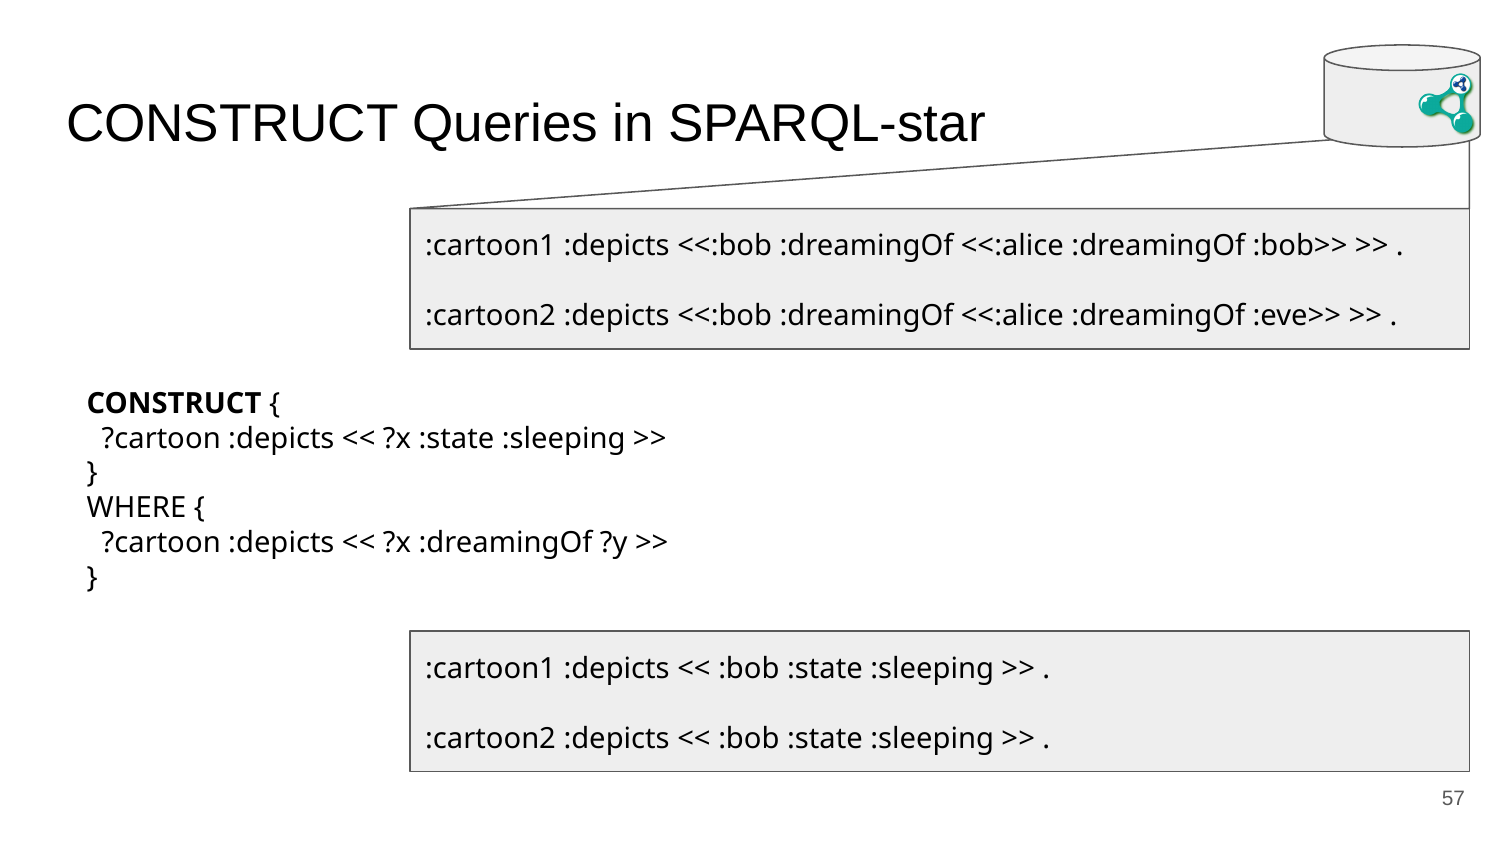

# CONSTRUCT Queries in SPARQL-star
:cartoon1 :depicts <<:bob :dreamingOf <<:alice :dreamingOf :bob>> >> .
:cartoon2 :depicts <<:bob :dreamingOf <<:alice :dreamingOf :eve>> >> .
CONSTRUCT {
 ?cartoon :depicts << ?x :state :sleeping >>
}
WHERE {
 ?cartoon :depicts << ?x :dreamingOf ?y >>
}
:cartoon1 :depicts << :bob :state :sleeping >> .
:cartoon2 :depicts << :bob :state :sleeping >> .